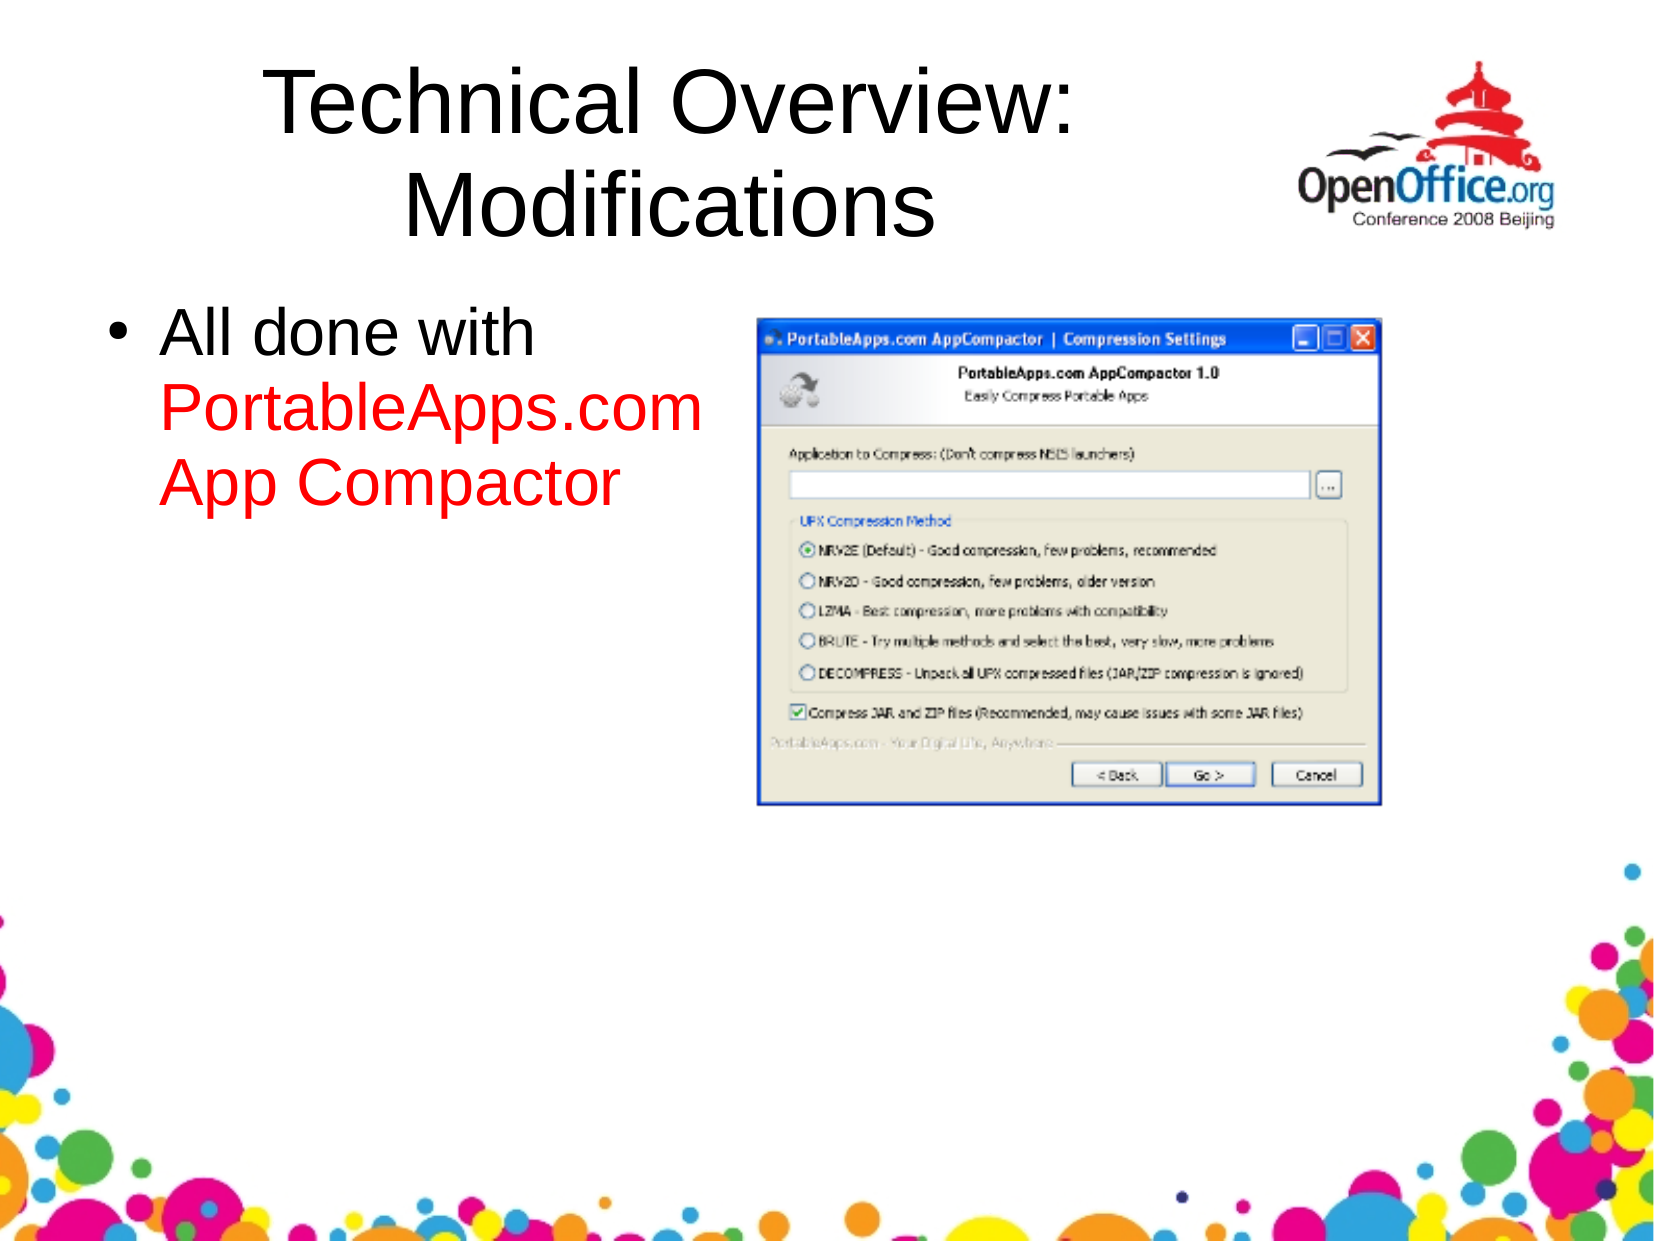

# Technical Overview: Modifications
All done with
PortableApps.com App Compactor